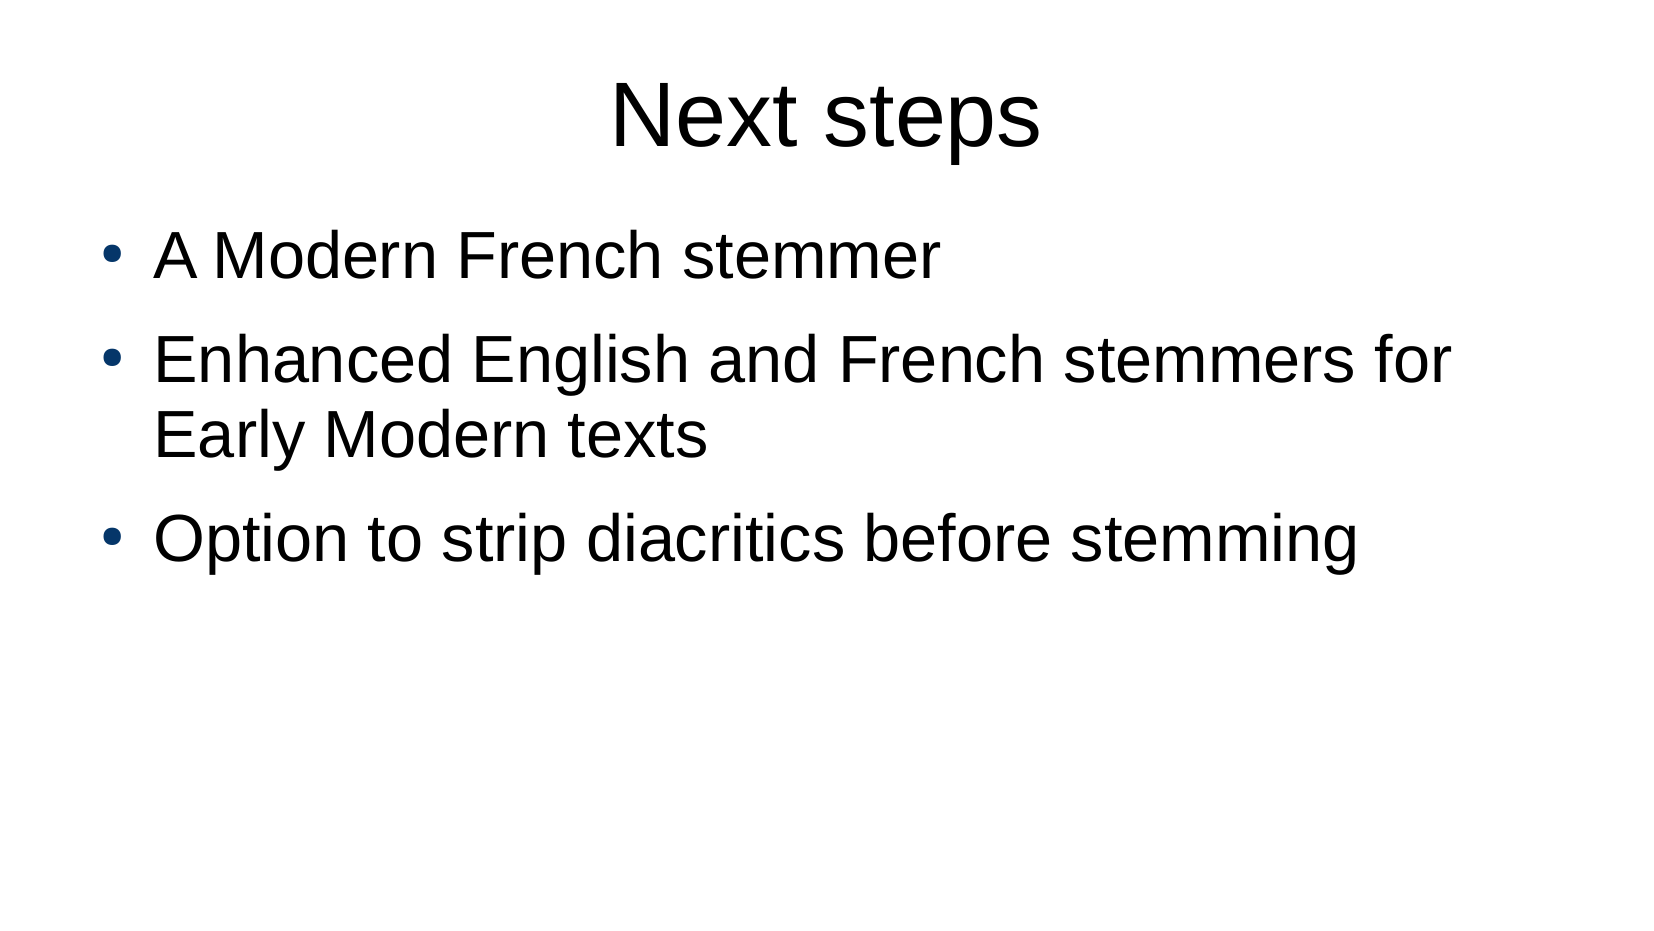

# Next steps
A Modern French stemmer
Enhanced English and French stemmers for Early Modern texts
Option to strip diacritics before stemming